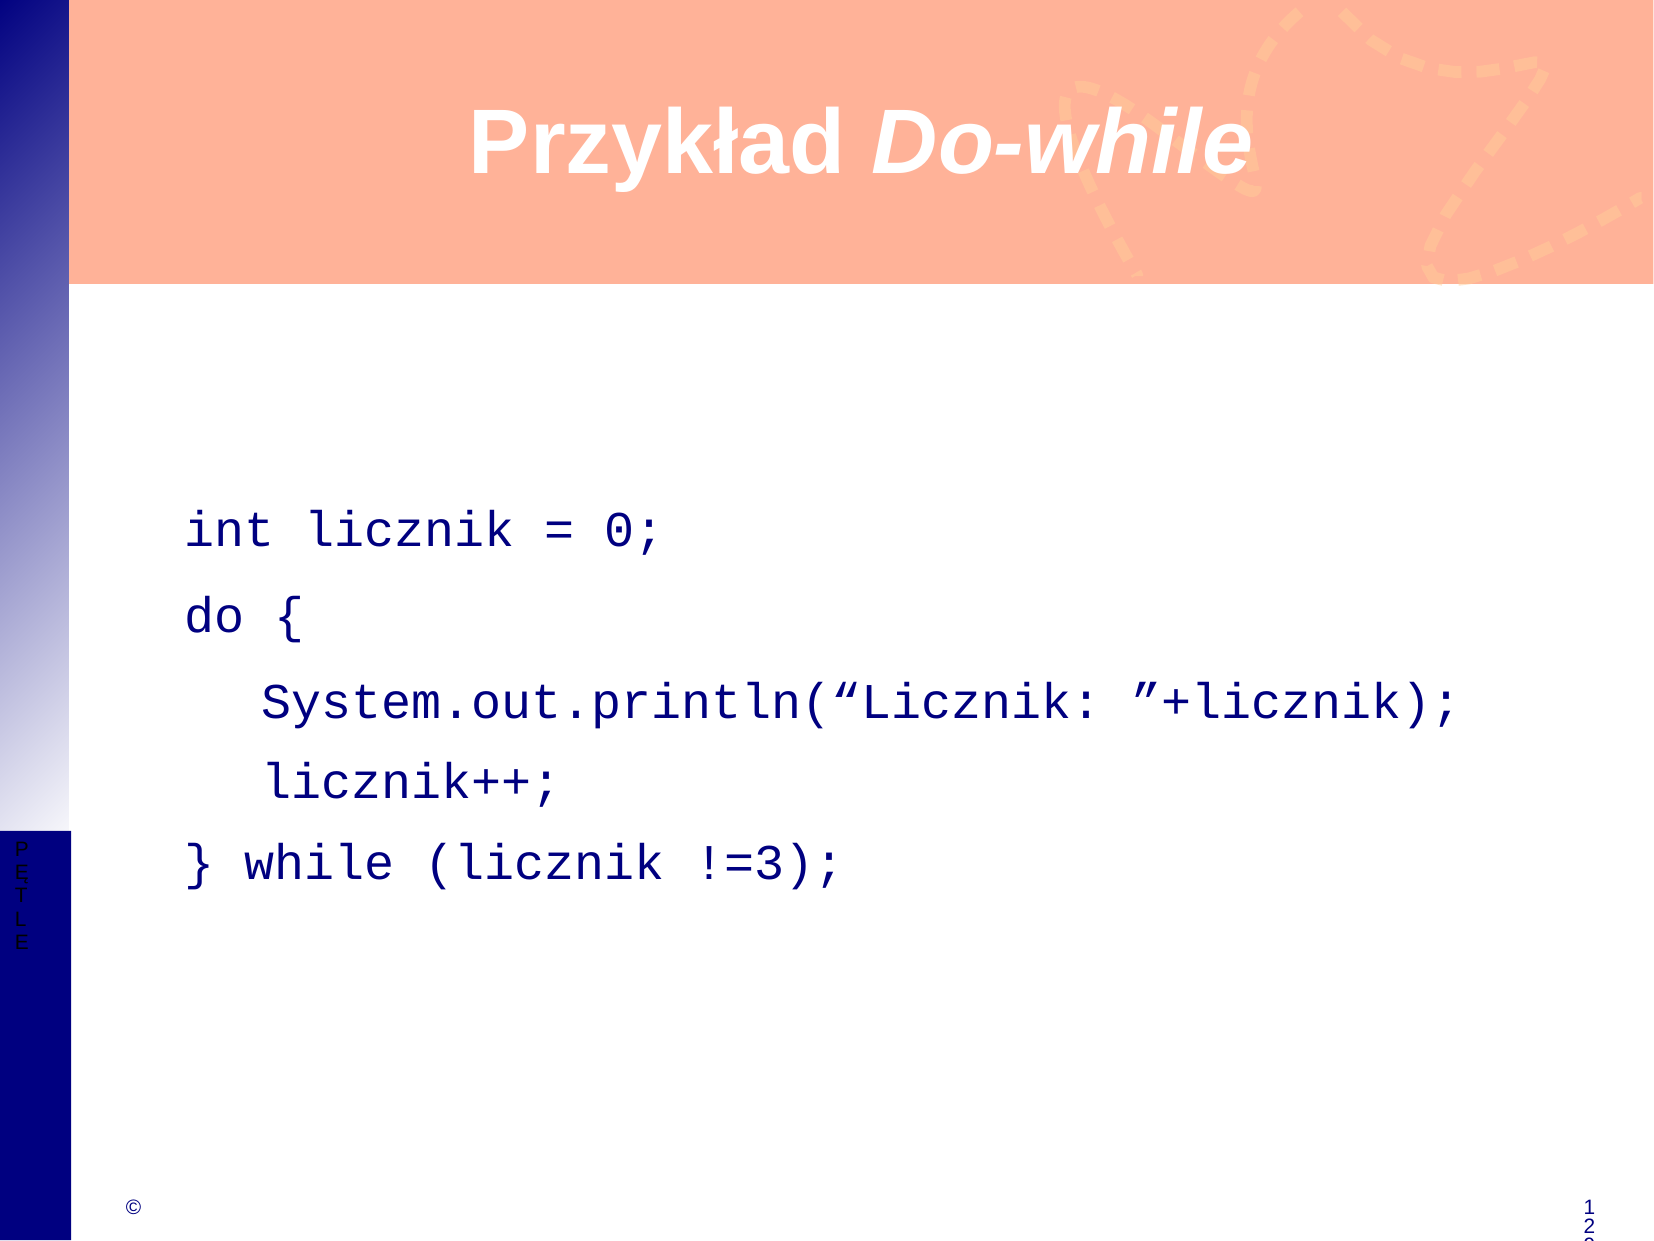

# Przykład Do-while
int licznik = 0;
do {
System.out.println(“Licznik: ”+licznik);
licznik++;
} while (licznik !=3);
P
Ę
T
L
E